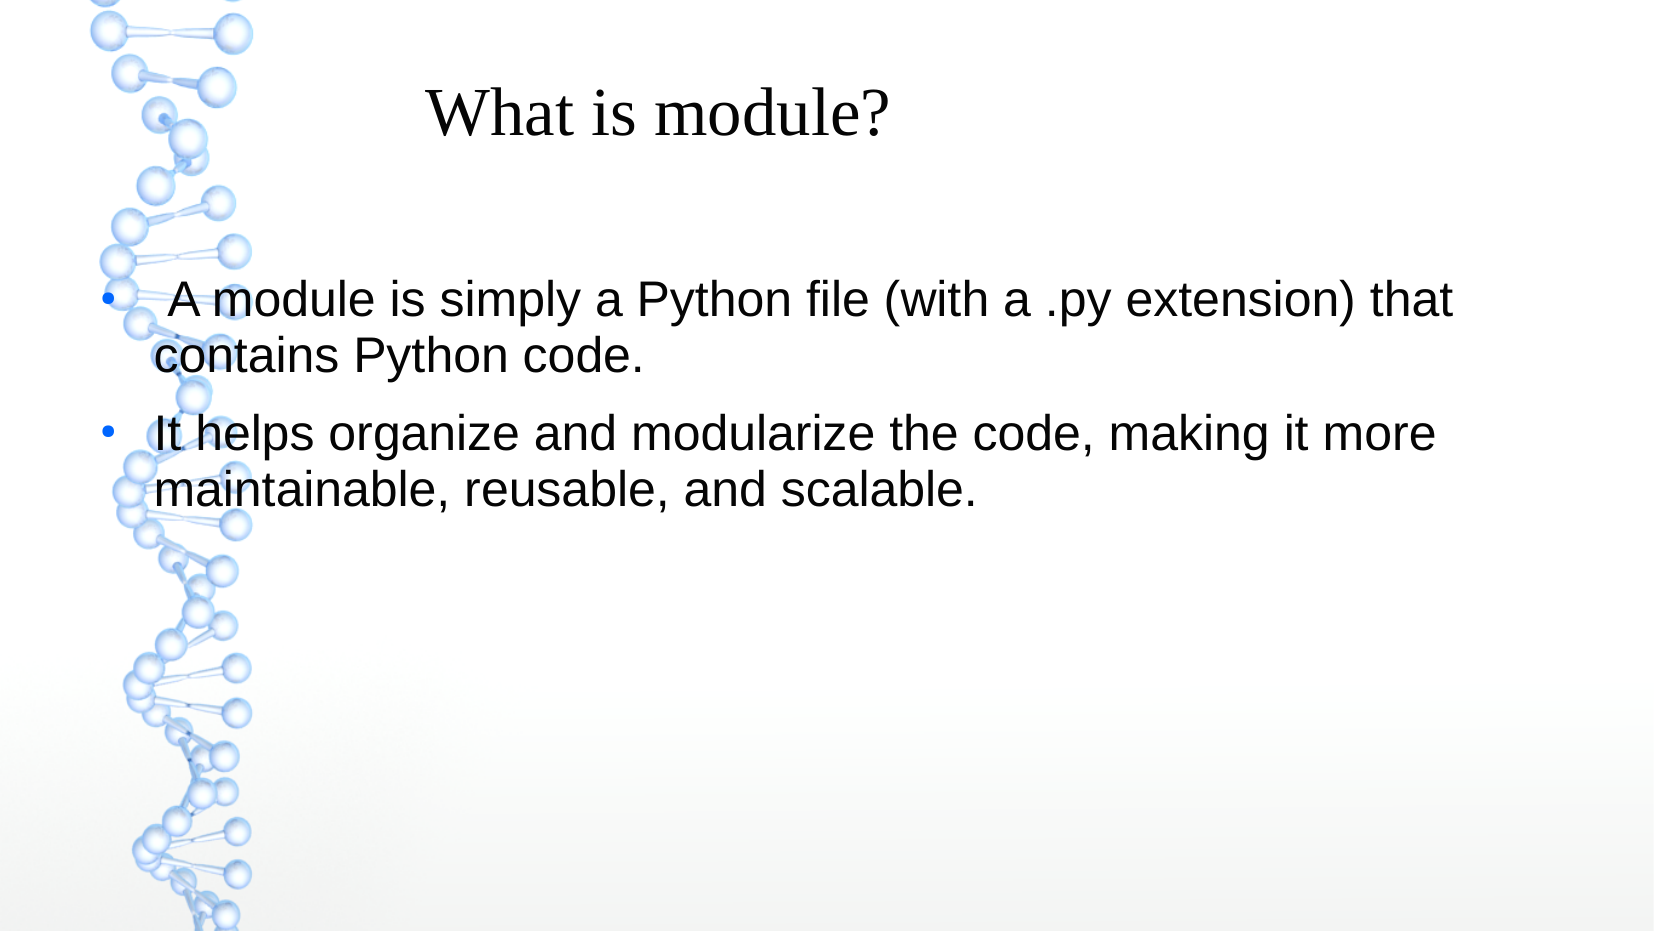

# What is module?
 A module is simply a Python file (with a .py extension) that contains Python code.
It helps organize and modularize the code, making it more maintainable, reusable, and scalable.